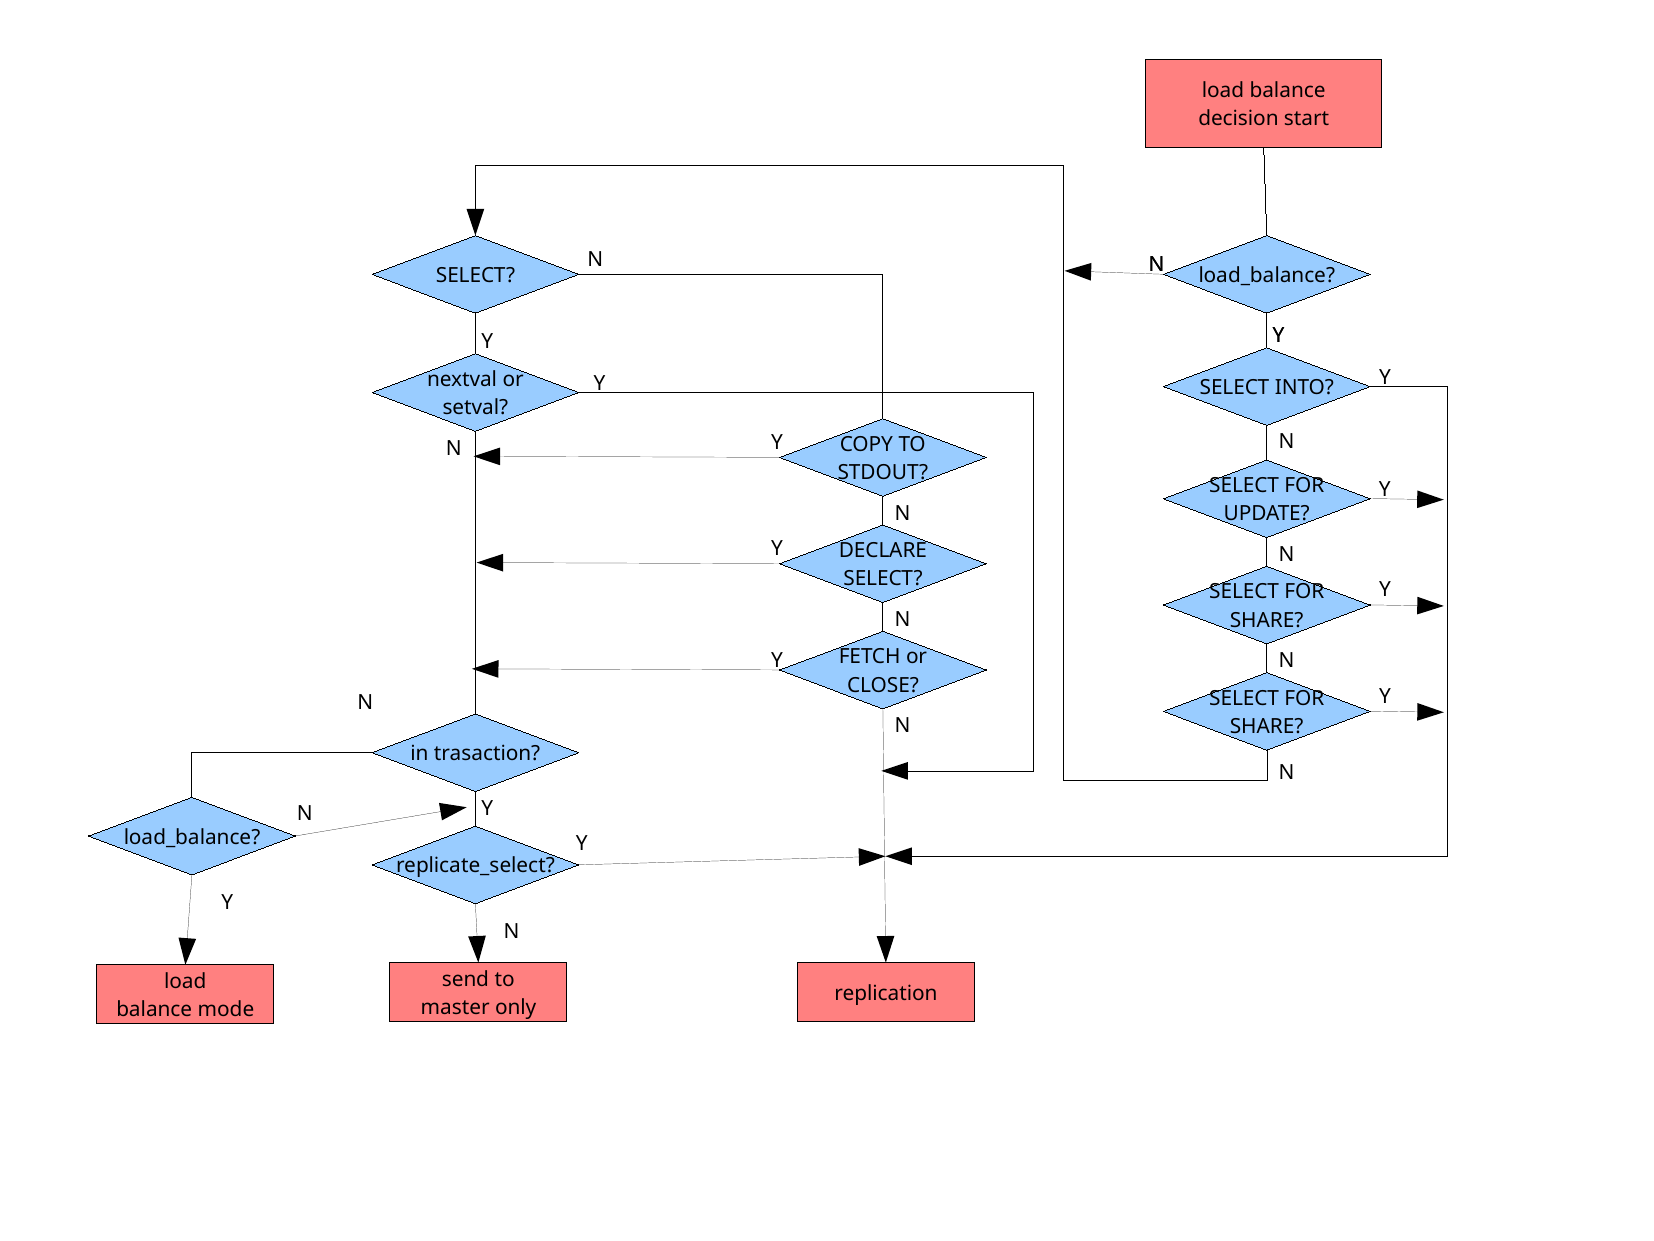

load balance
decision start
SELECT?
load_balance?
load_balance?
N
N
N
Y
Y
Y
SELECT INTO?
nextval or
setval?
Y
Y
COPY TO
STDOUT?
N
Y
N
SELECT FOR
UPDATE?
Y
N
DECLARE
SELECT?
Y
N
SELECT FOR
SHARE?
Y
N
FETCH or
CLOSE?
N
Y
SELECT FOR
SHARE?
Y
N
N
in trasaction?
N
Y
N
load_balance?
Y
replicate_select?
Y
N
send to
master only
replication
load
balance mode